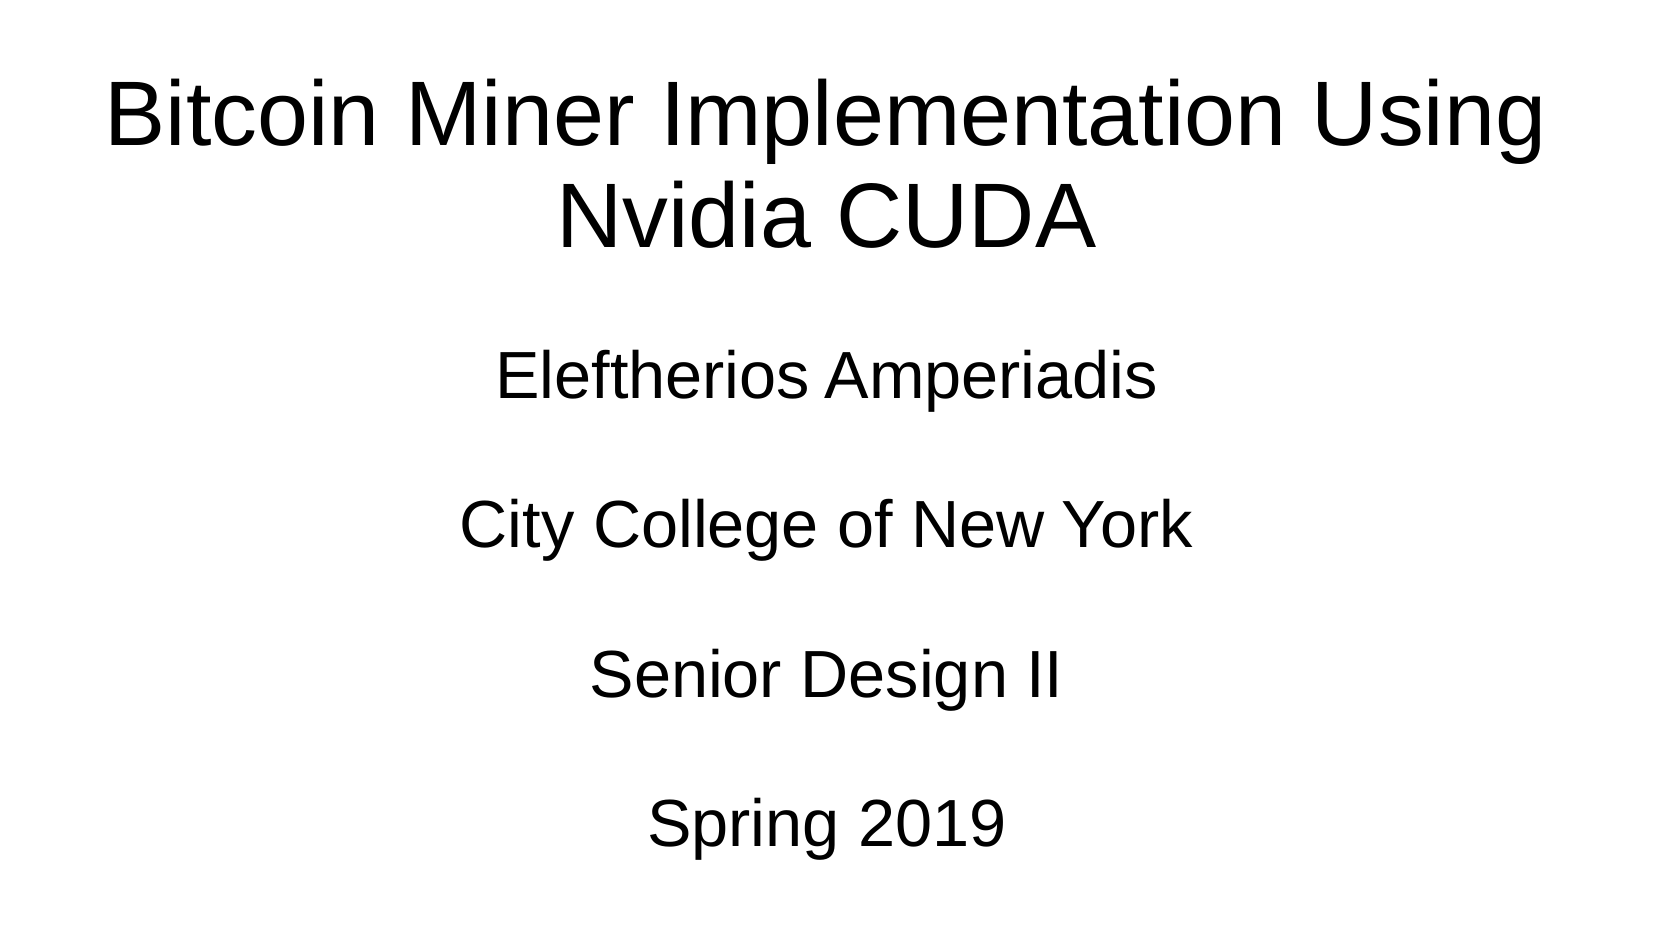

# Bitcoin Miner Implementation Using Nvidia CUDA
Eleftherios Amperiadis
City College of New York
Senior Design II
Spring 2019